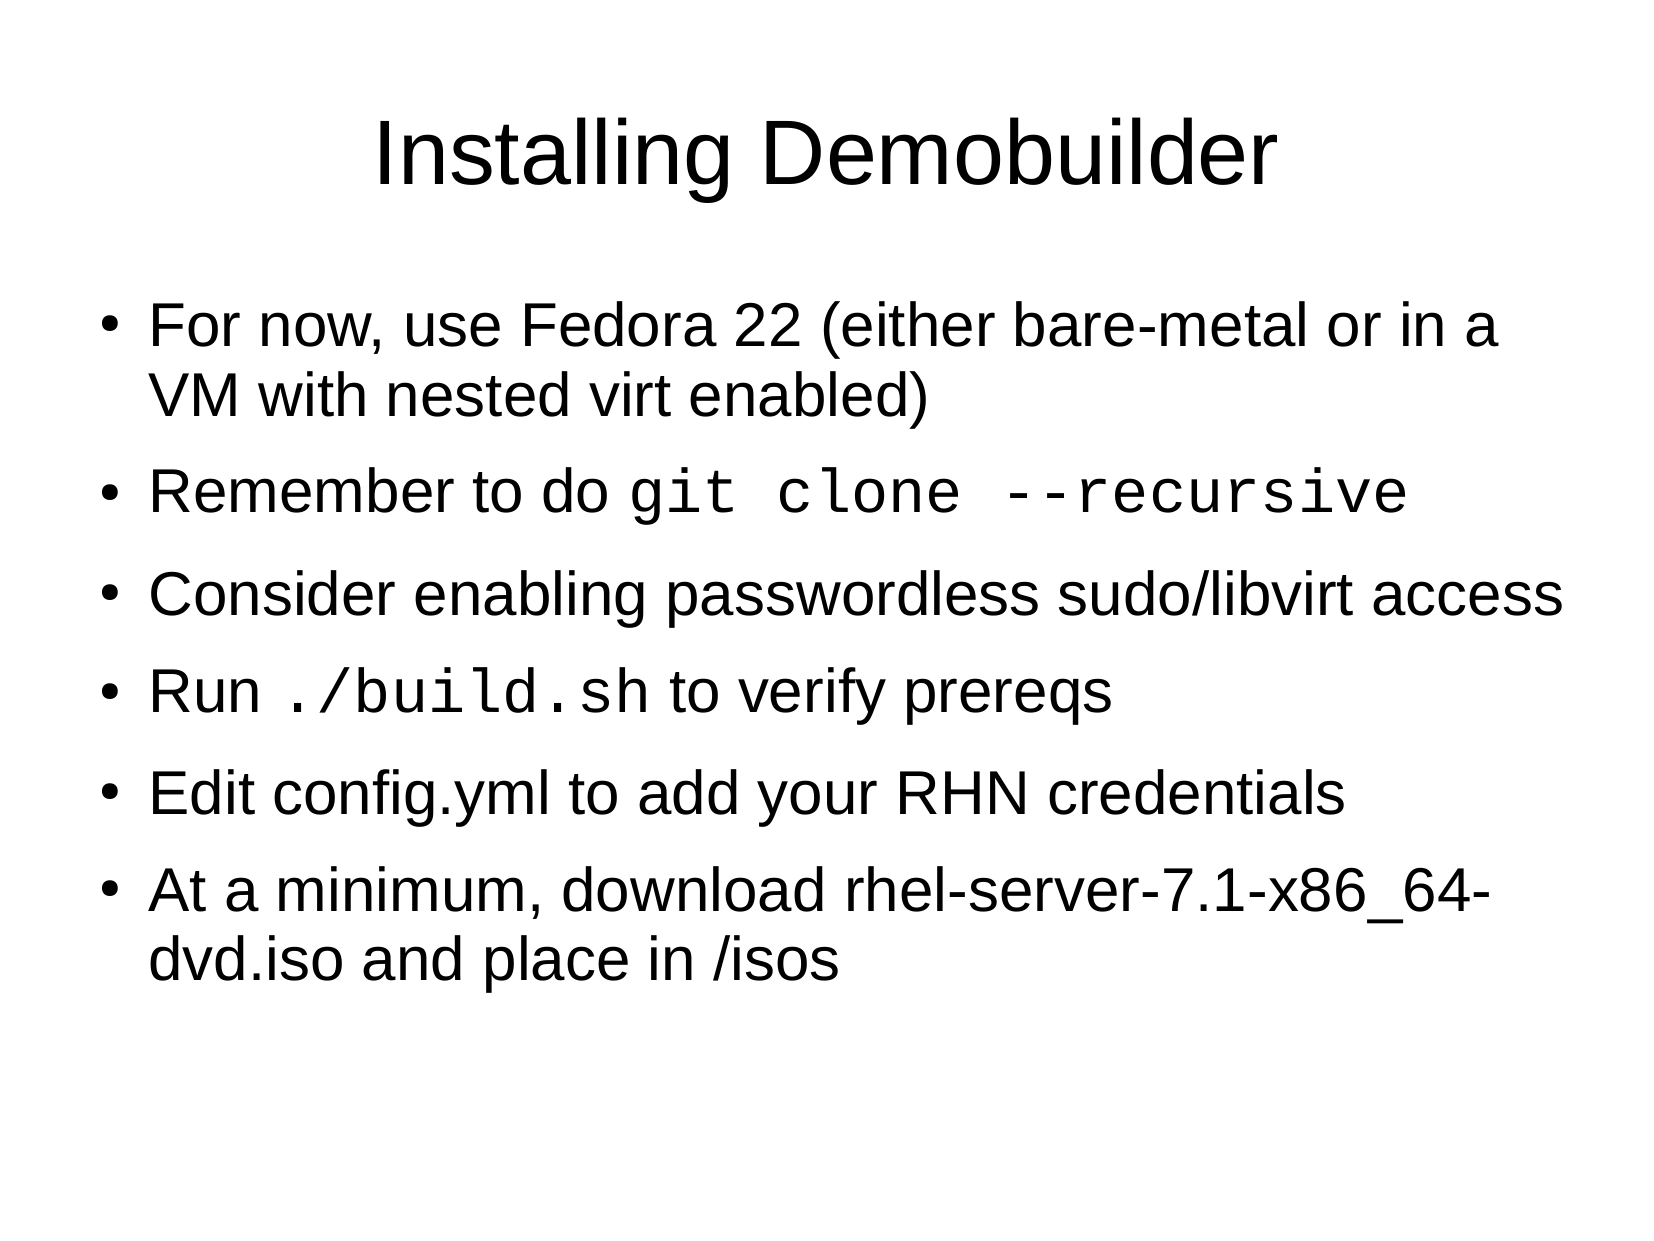

# Installing Demobuilder
For now, use Fedora 22 (either bare-metal or in a VM with nested virt enabled)
Remember to do git clone --recursive
Consider enabling passwordless sudo/libvirt access
Run ./build.sh to verify prereqs
Edit config.yml to add your RHN credentials
At a minimum, download rhel-server-7.1-x86_64-dvd.iso and place in /isos